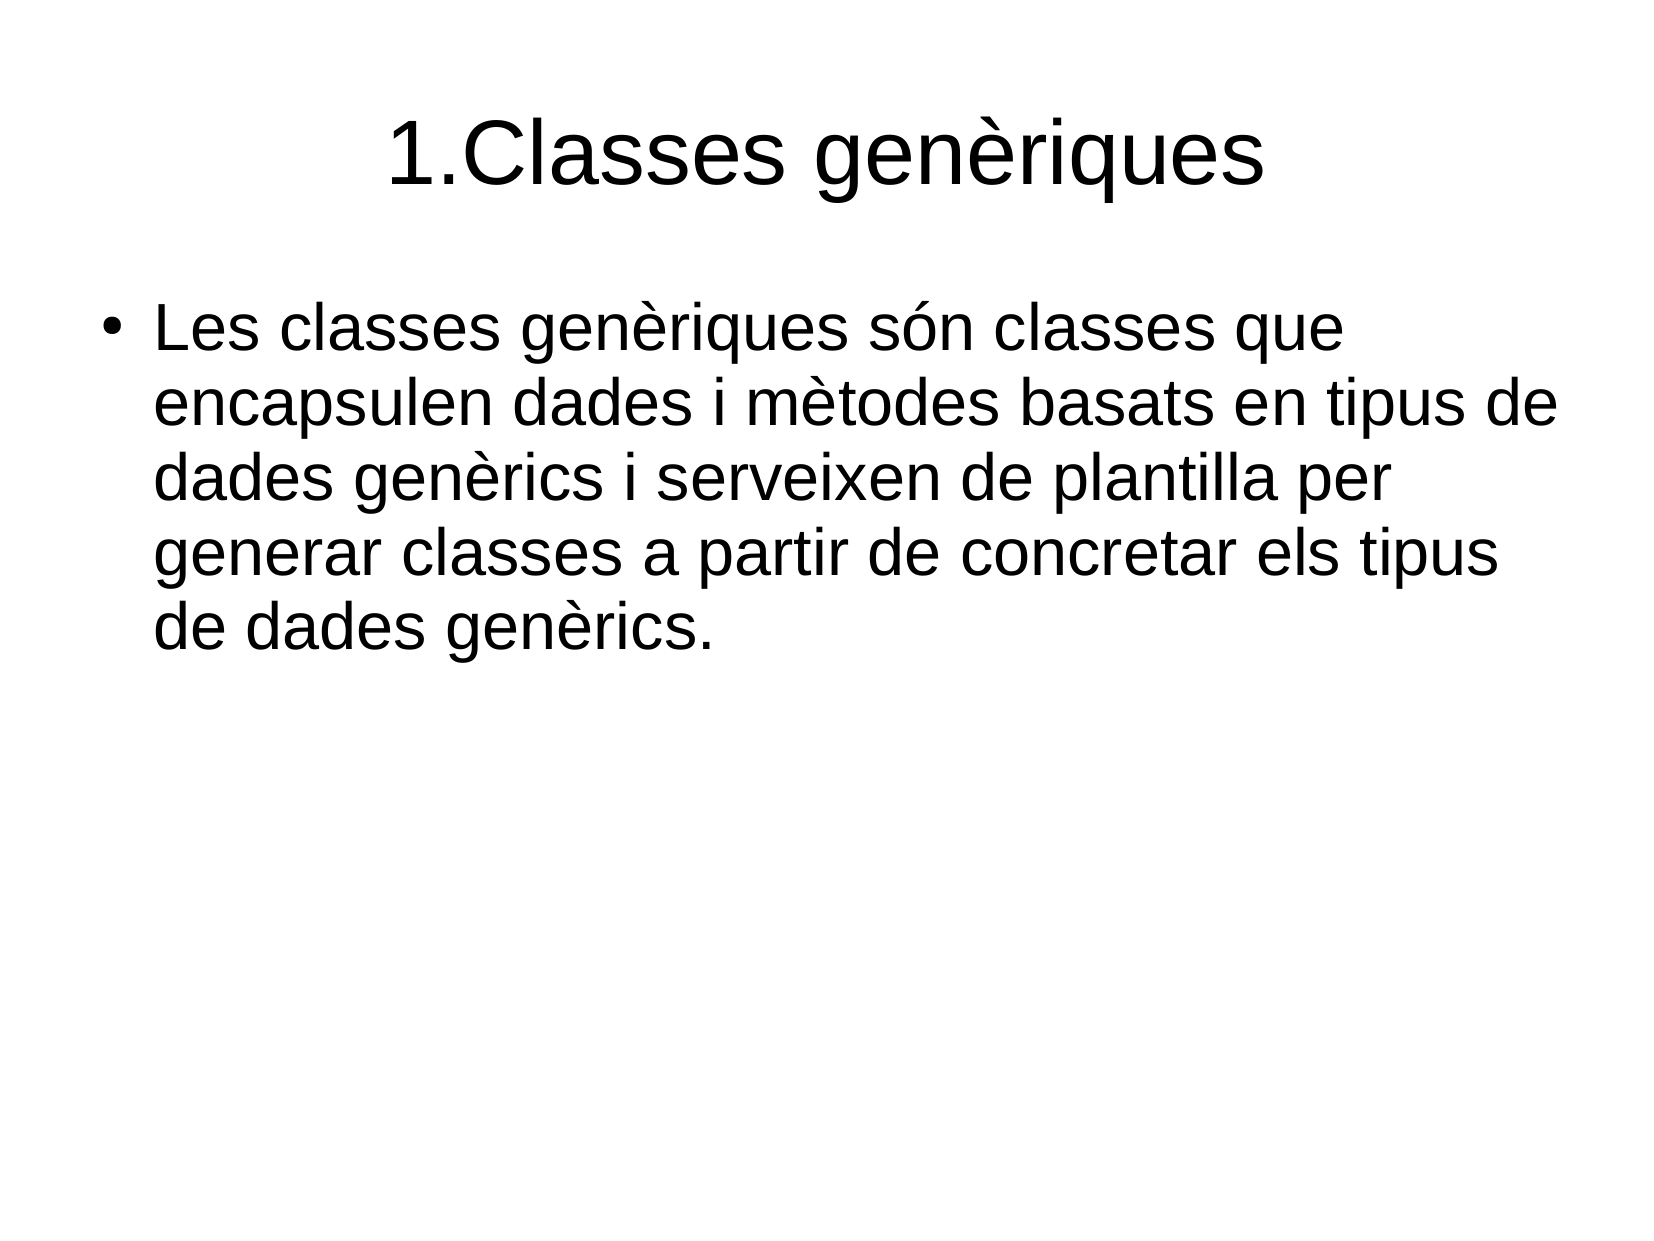

# 1.Classes genèriques
Les classes genèriques són classes que encapsulen dades i mètodes basats en tipus de dades genèrics i serveixen de plantilla per generar classes a partir de concretar els tipus de dades genèrics.